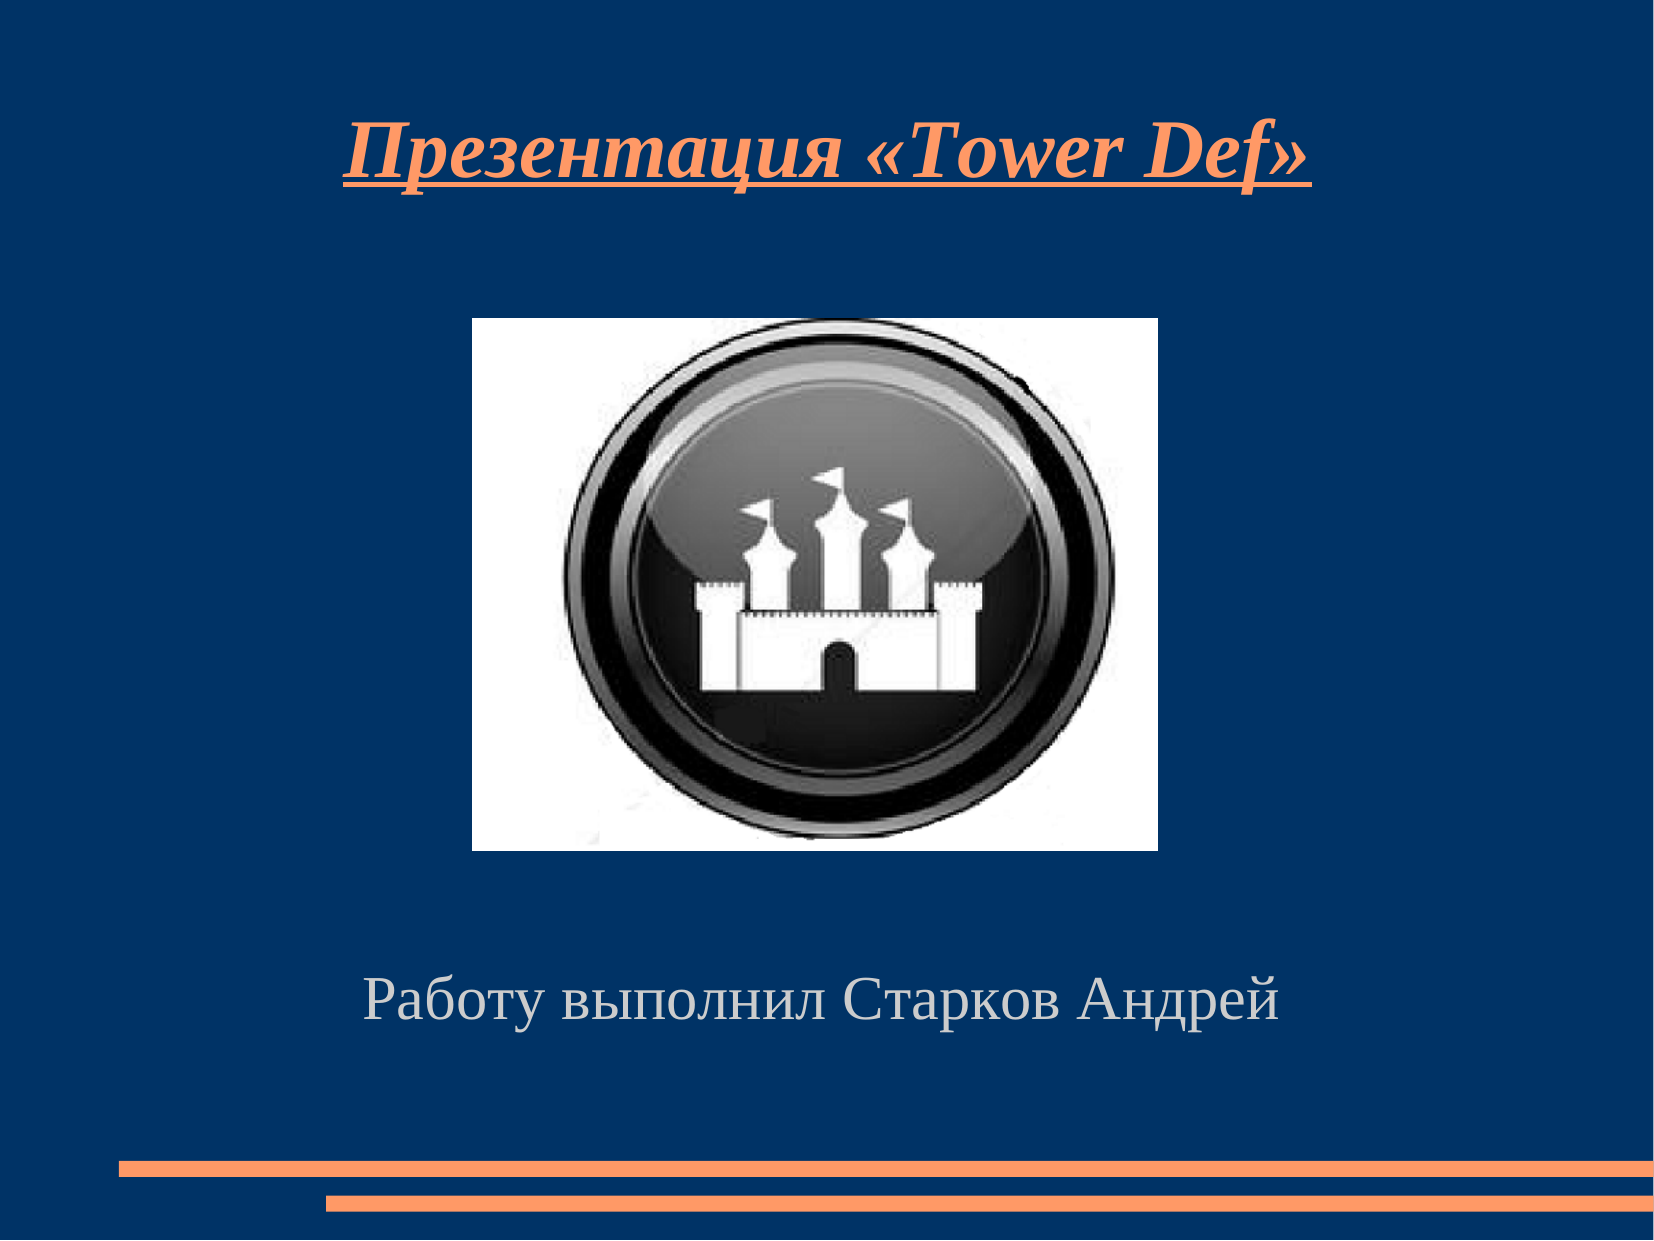

# Презентация «Tower Def»
Работу выполнил Старков Андрей